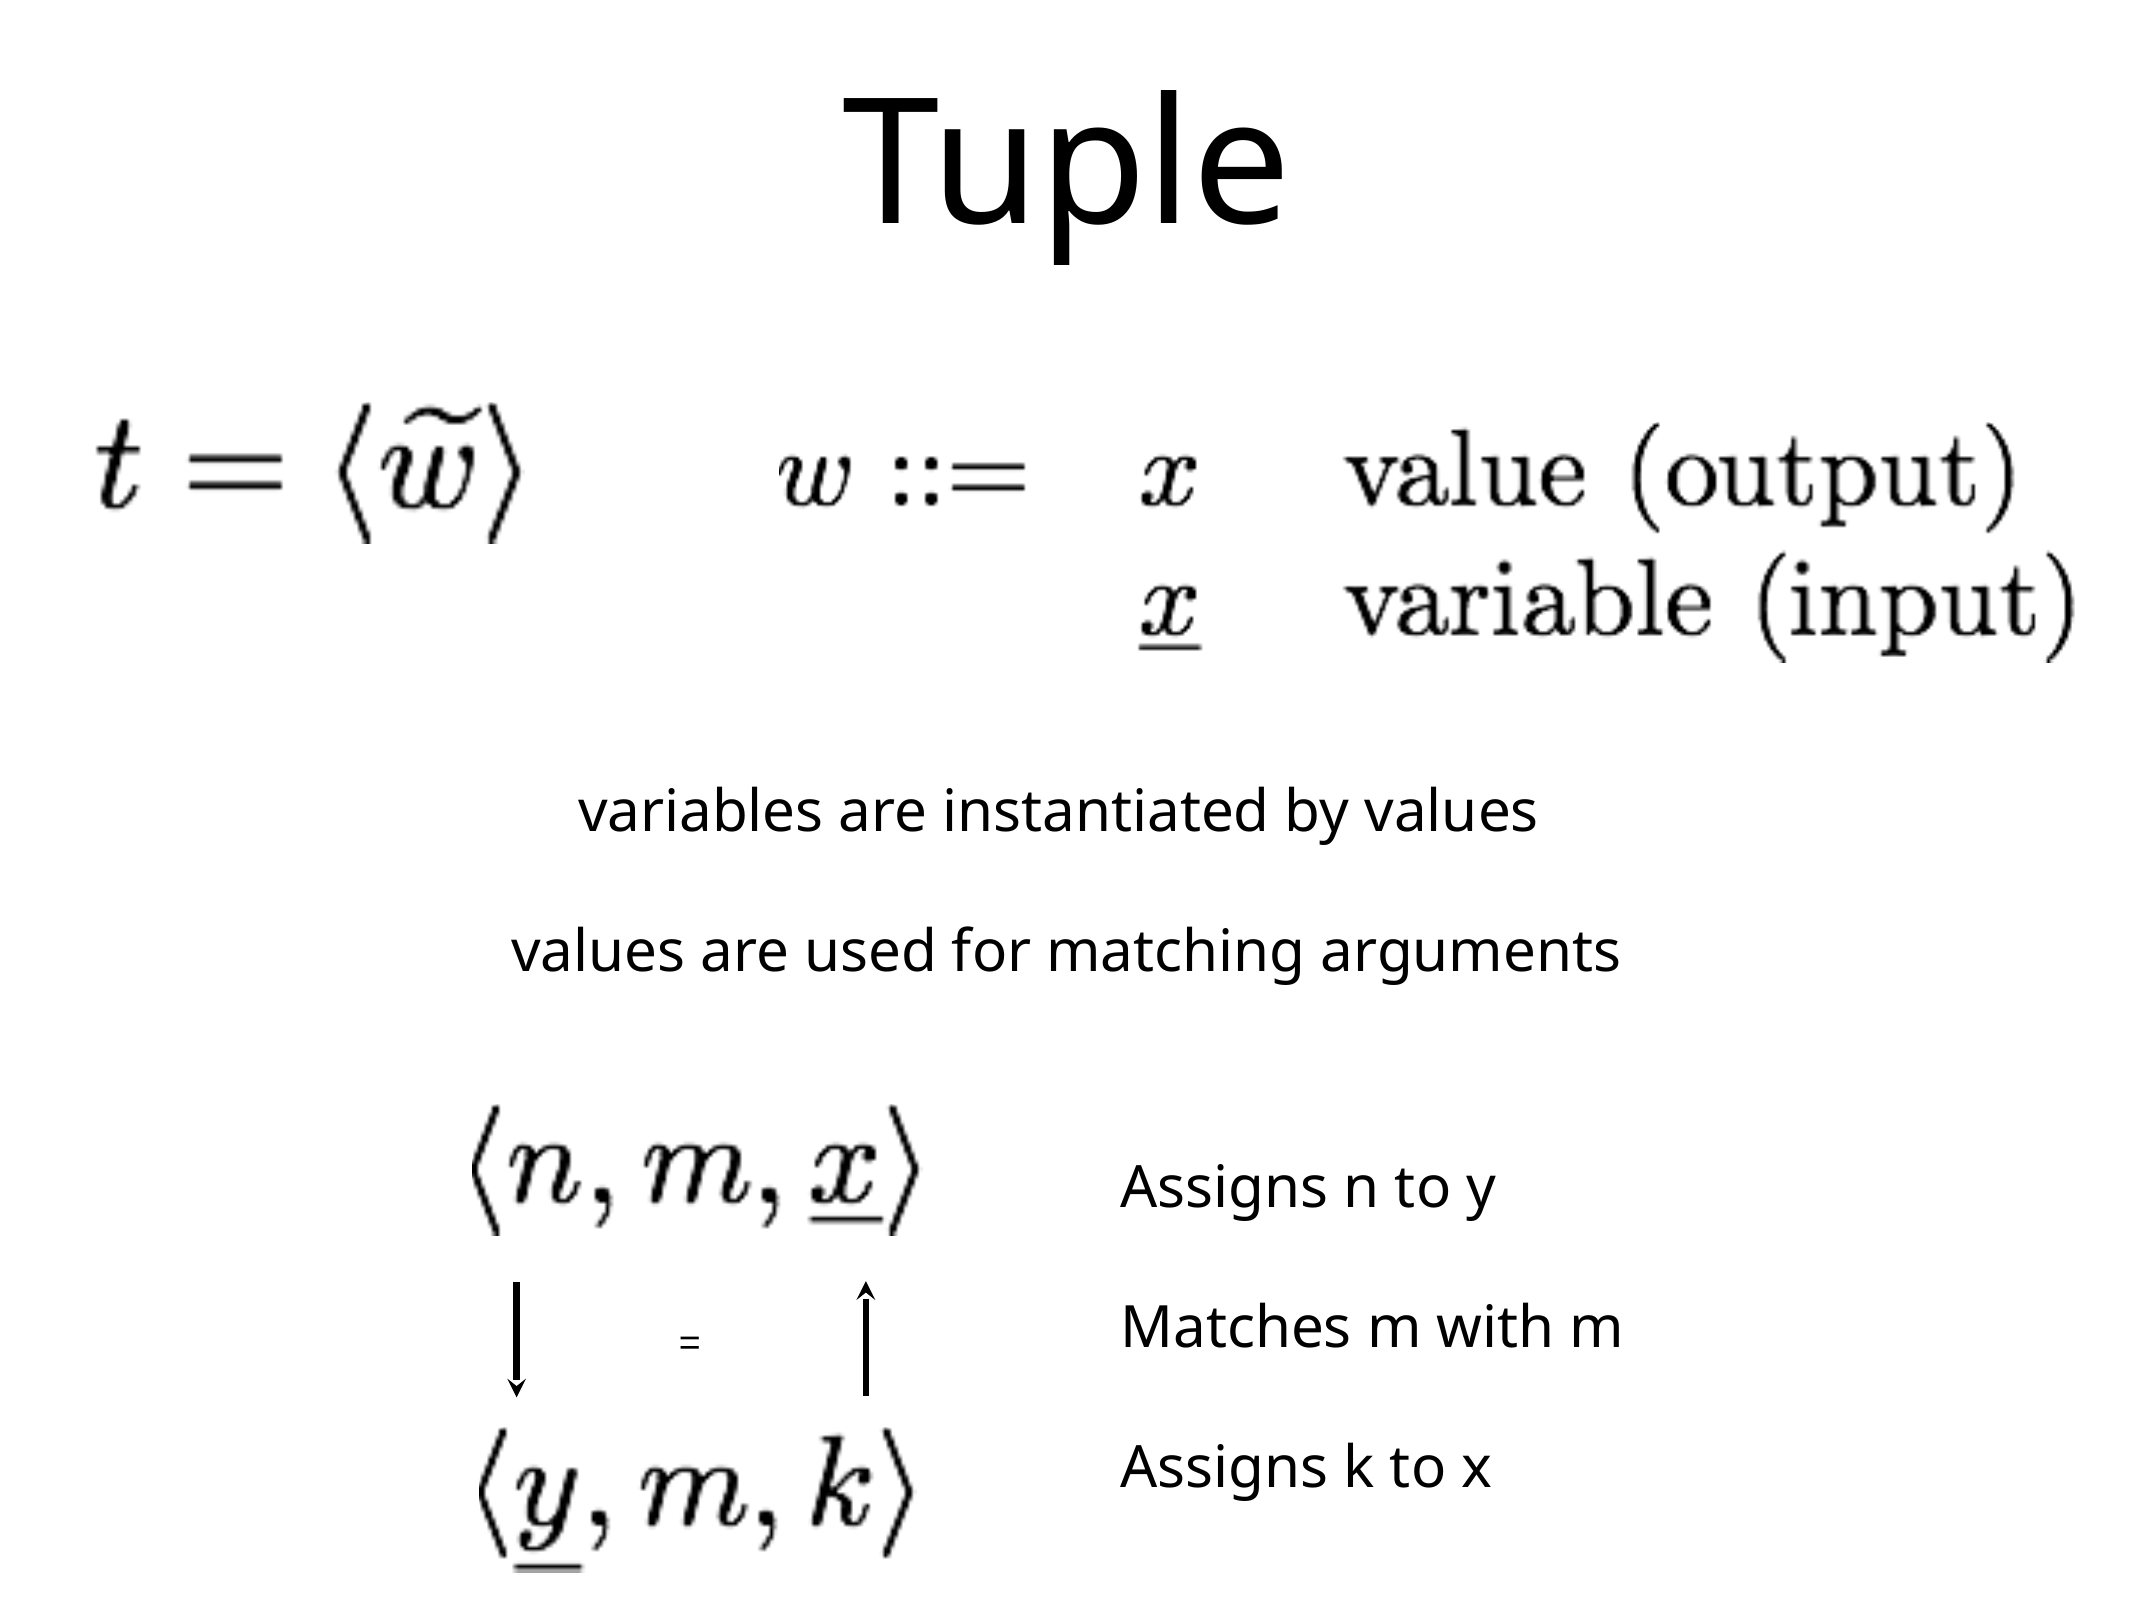

# Tuple
variables are instantiated by values
values are used for matching arguments
Assigns n to y
Matches m with m
Assigns k to x
=
29